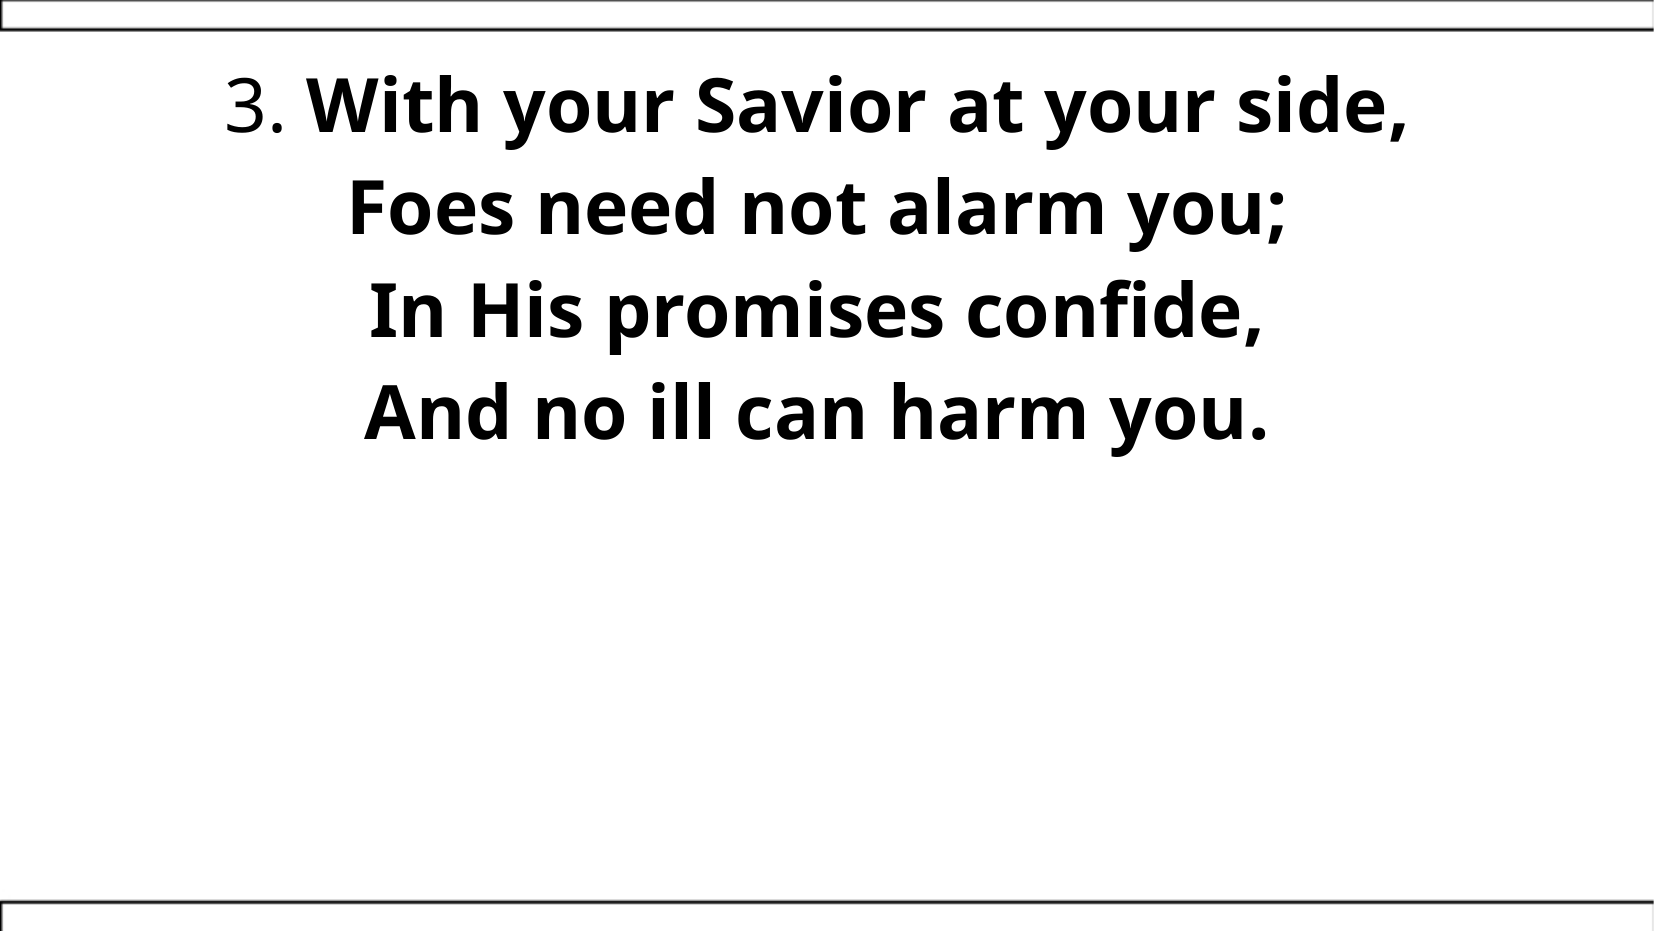

3. With your Savior at your side,
Foes need not alarm you;
In His promises confide,
And no ill can harm you.